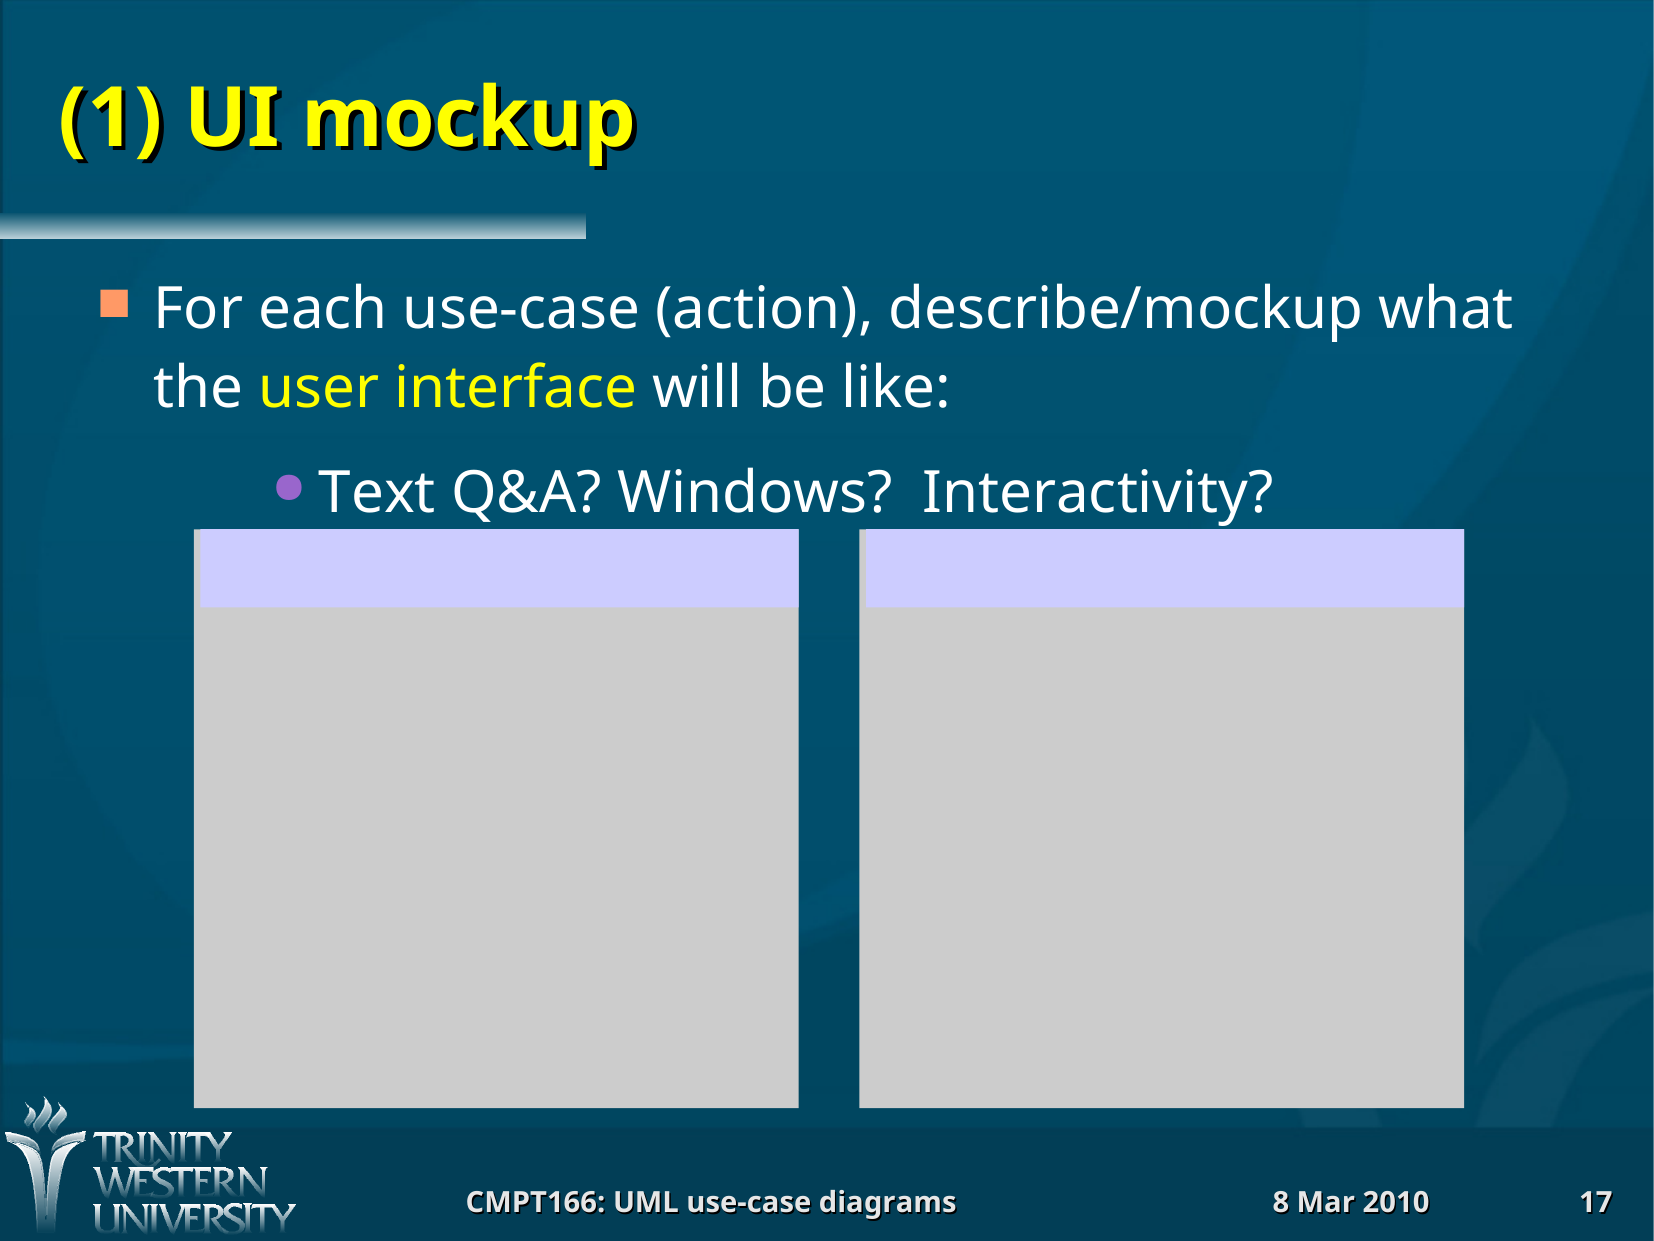

# (1) UI mockup
For each use-case (action), describe/mockup what the user interface will be like:
Text Q&A? Windows? Interactivity?
CMPT166: UML use-case diagrams
8 Mar 2010
17